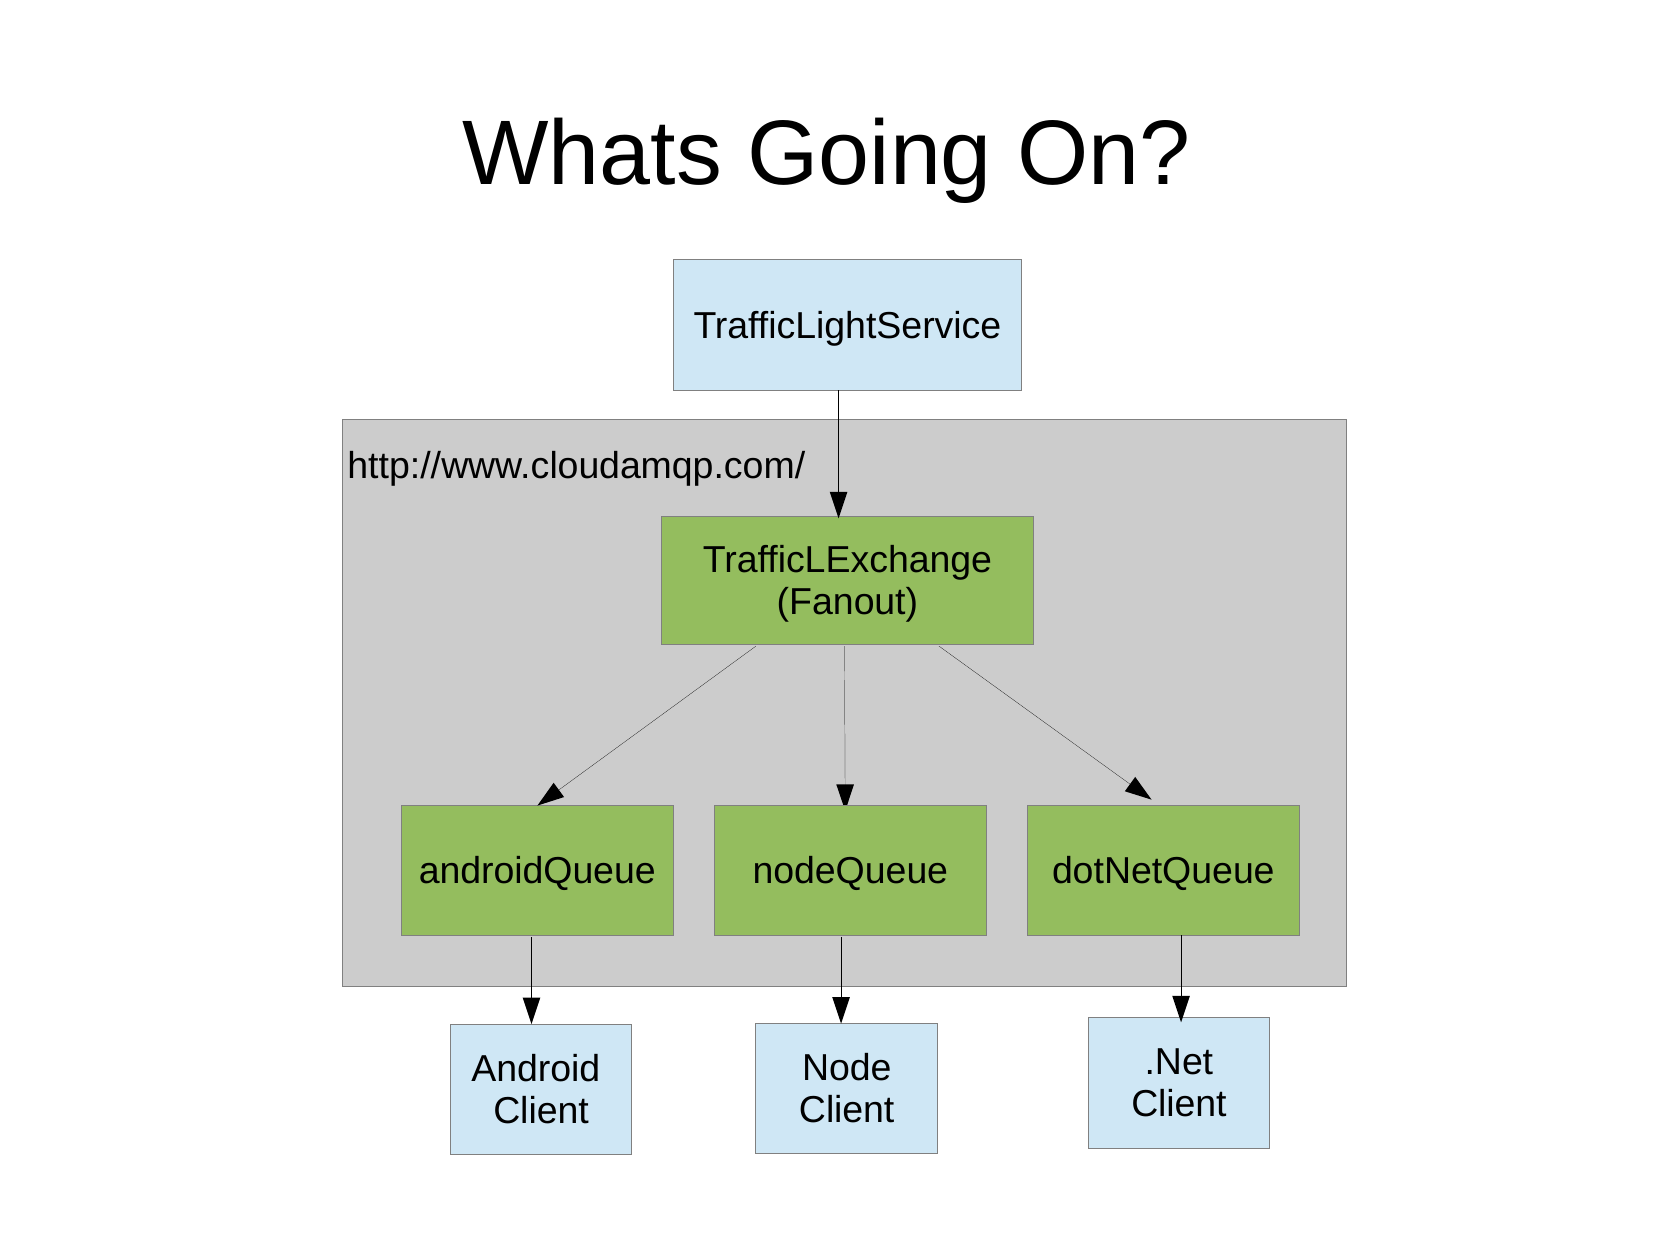

# Whats Going On?
TrafficLightService
http://www.cloudamqp.com/
TrafficLExchange
(Fanout)
androidQueue
nodeQueue
dotNetQueue
.Net
Client
Node
Client
Android
Client